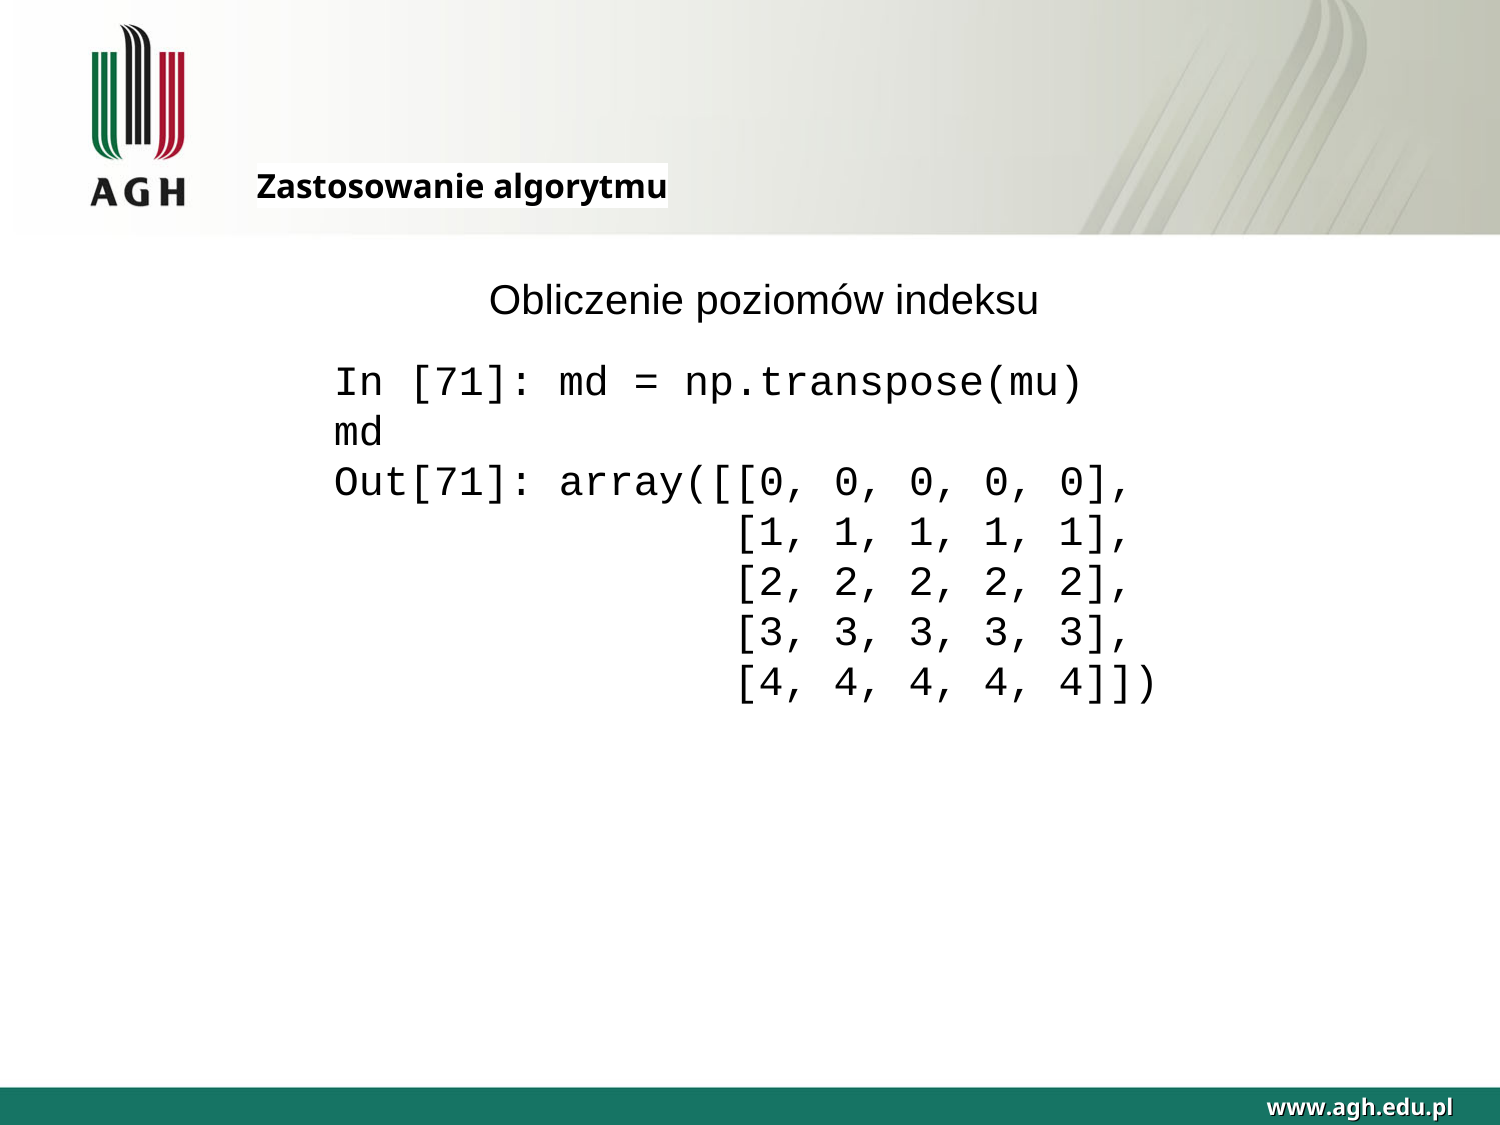

# Zastosowanie algorytmu
Obliczenie poziomów indeksu
In [71]: md = np.transpose(mu)
md
Out[71]: array([[0, 0, 0, 0, 0],
		 [1, 1, 1, 1, 1],
 [2, 2, 2, 2, 2],
 [3, 3, 3, 3, 3],
 [4, 4, 4, 4, 4]])
www.agh.edu.pl